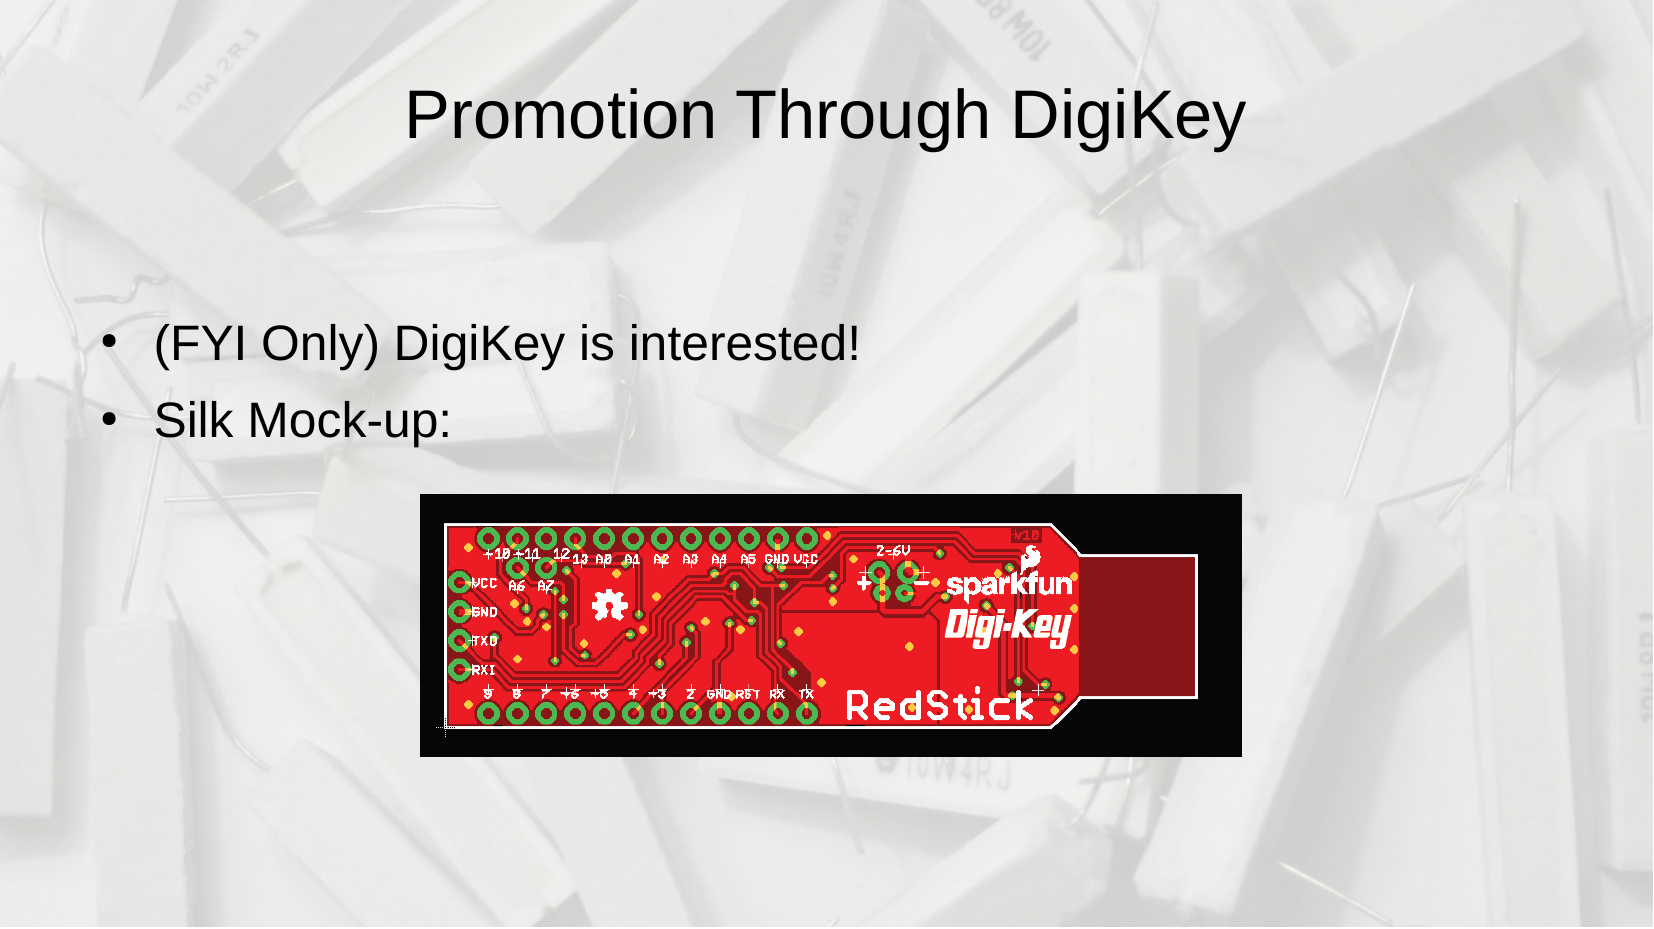

# Promotion Through DigiKey
(FYI Only) DigiKey is interested!
Silk Mock-up: